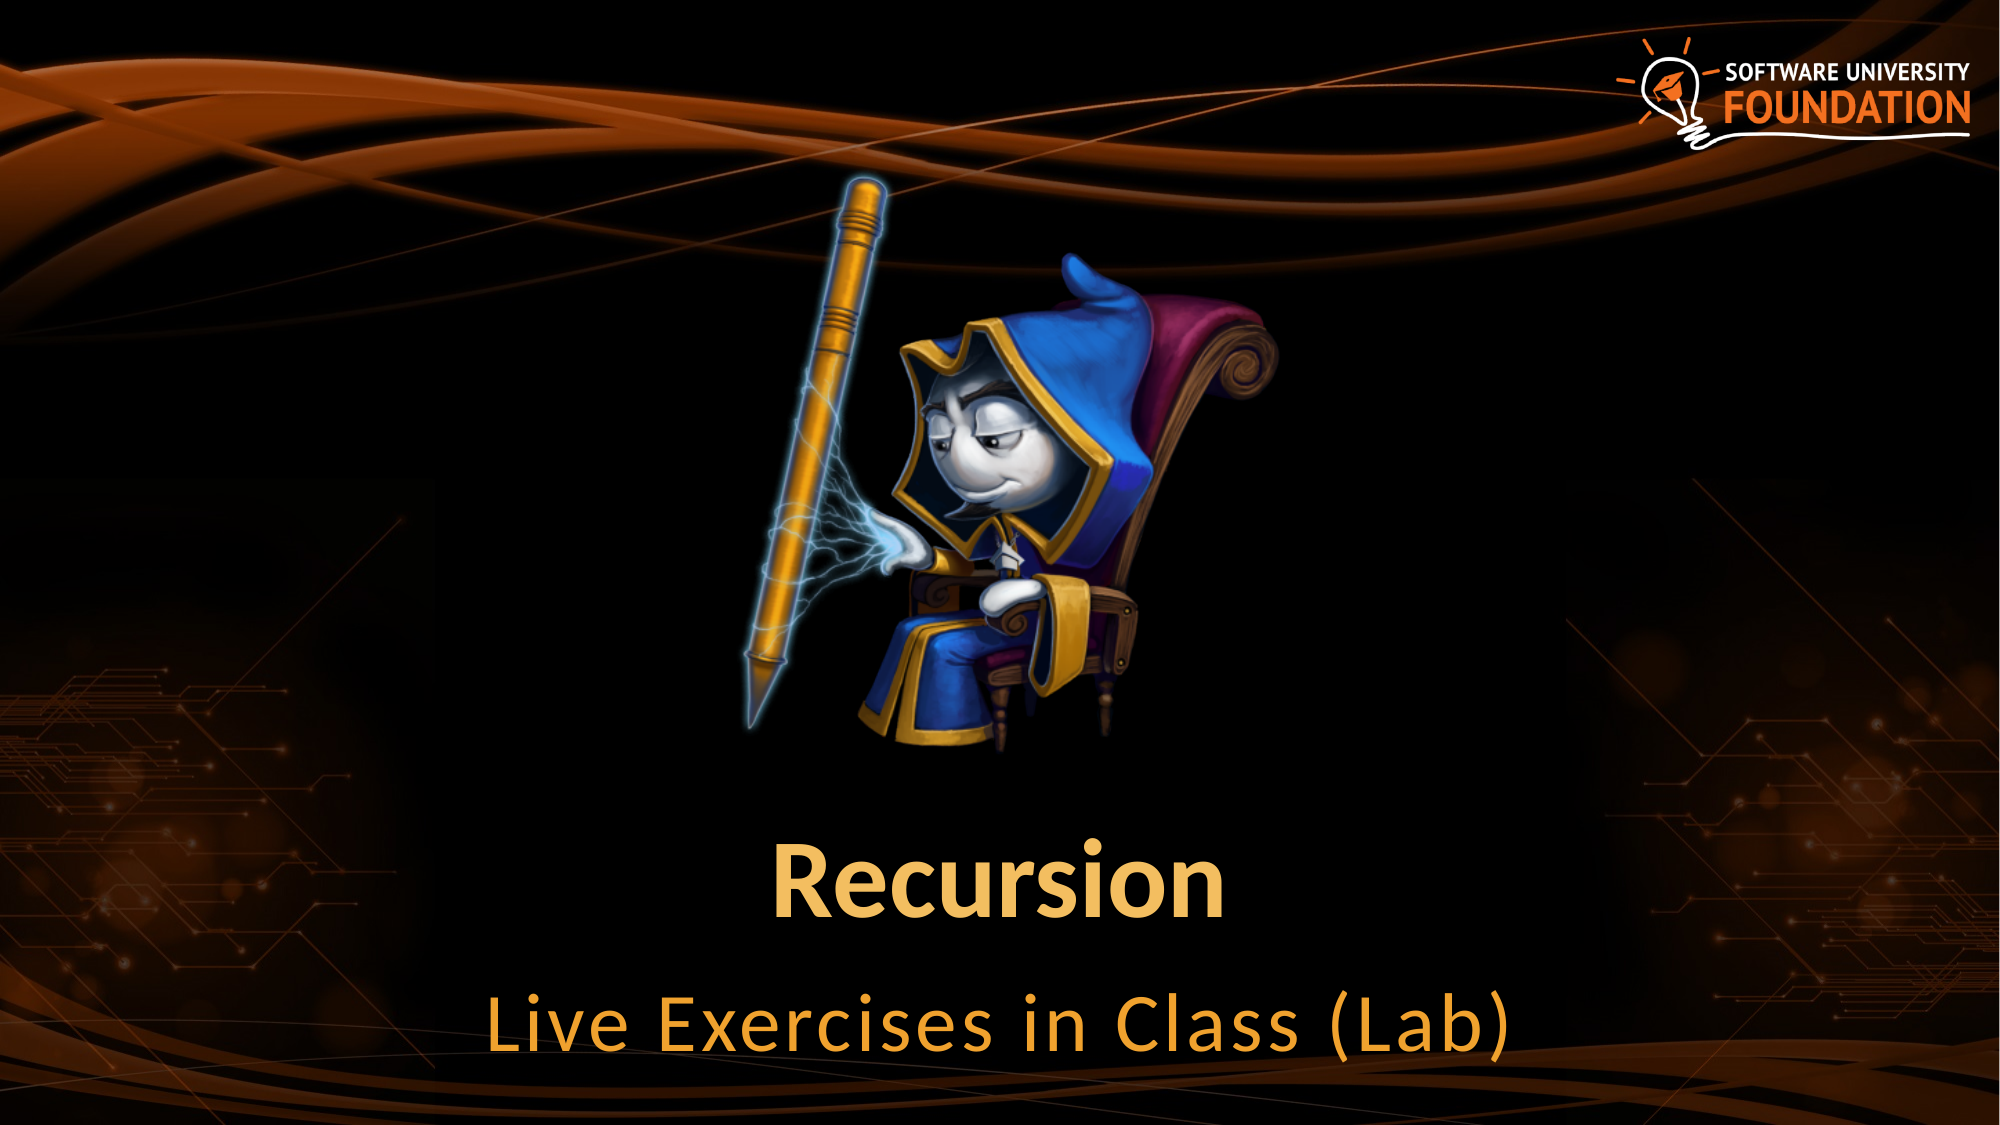

# Recursion
Live Exercises in Class (Lab)